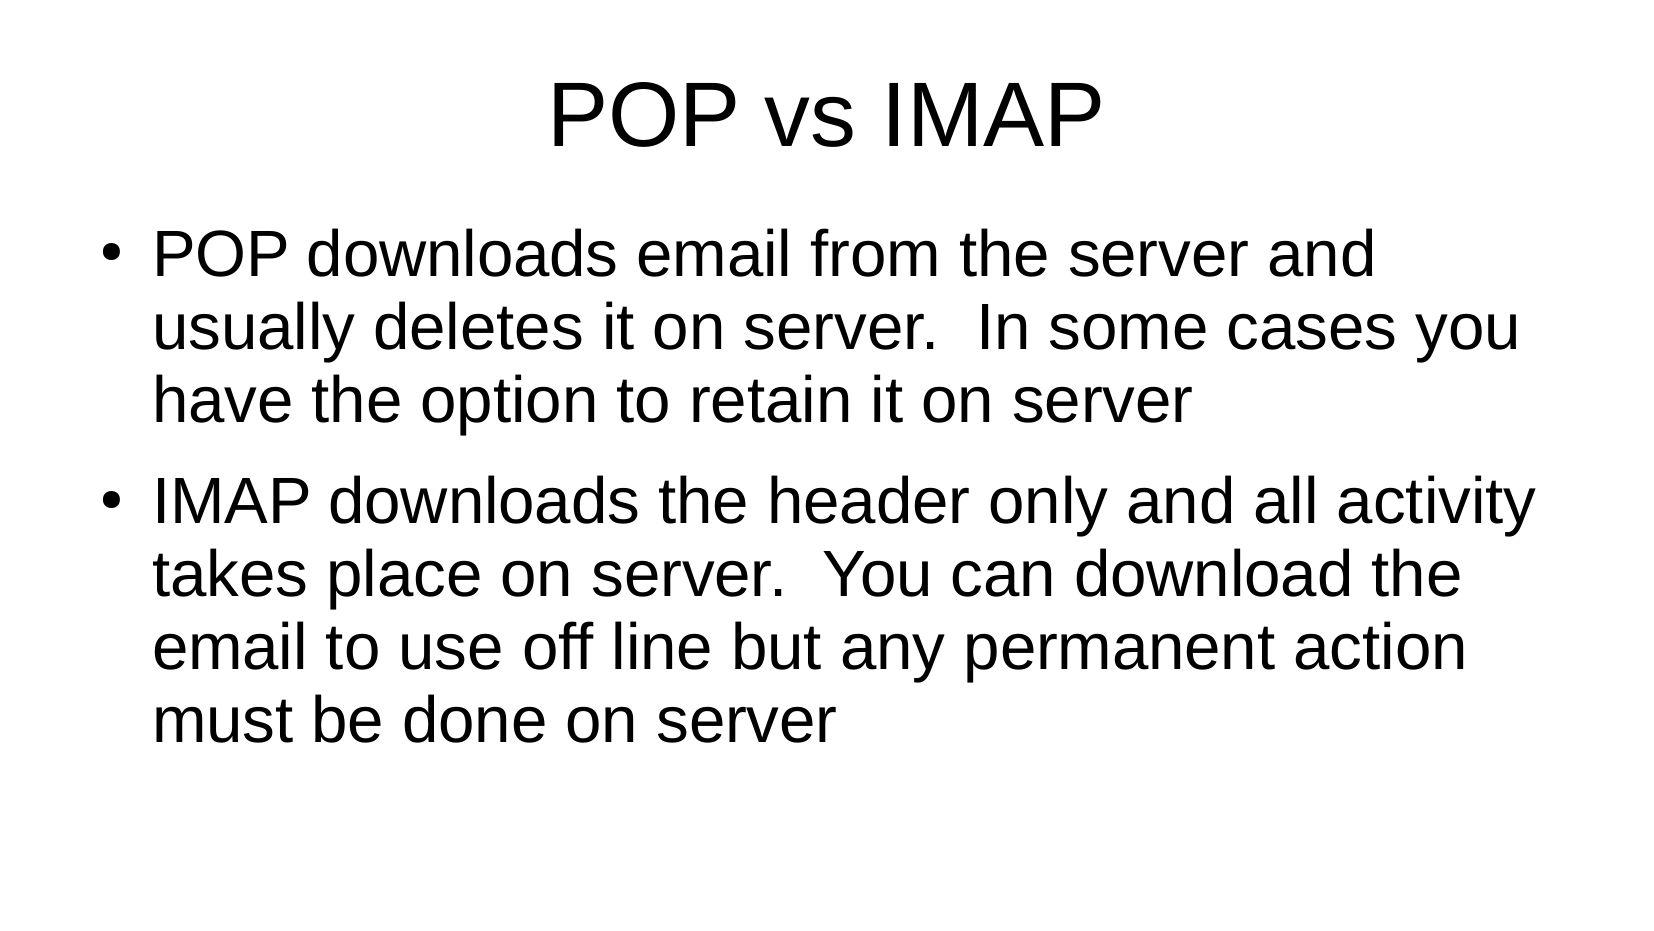

# POP vs IMAP
POP downloads email from the server and usually deletes it on server. In some cases you have the option to retain it on server
IMAP downloads the header only and all activity takes place on server. You can download the email to use off line but any permanent action must be done on server